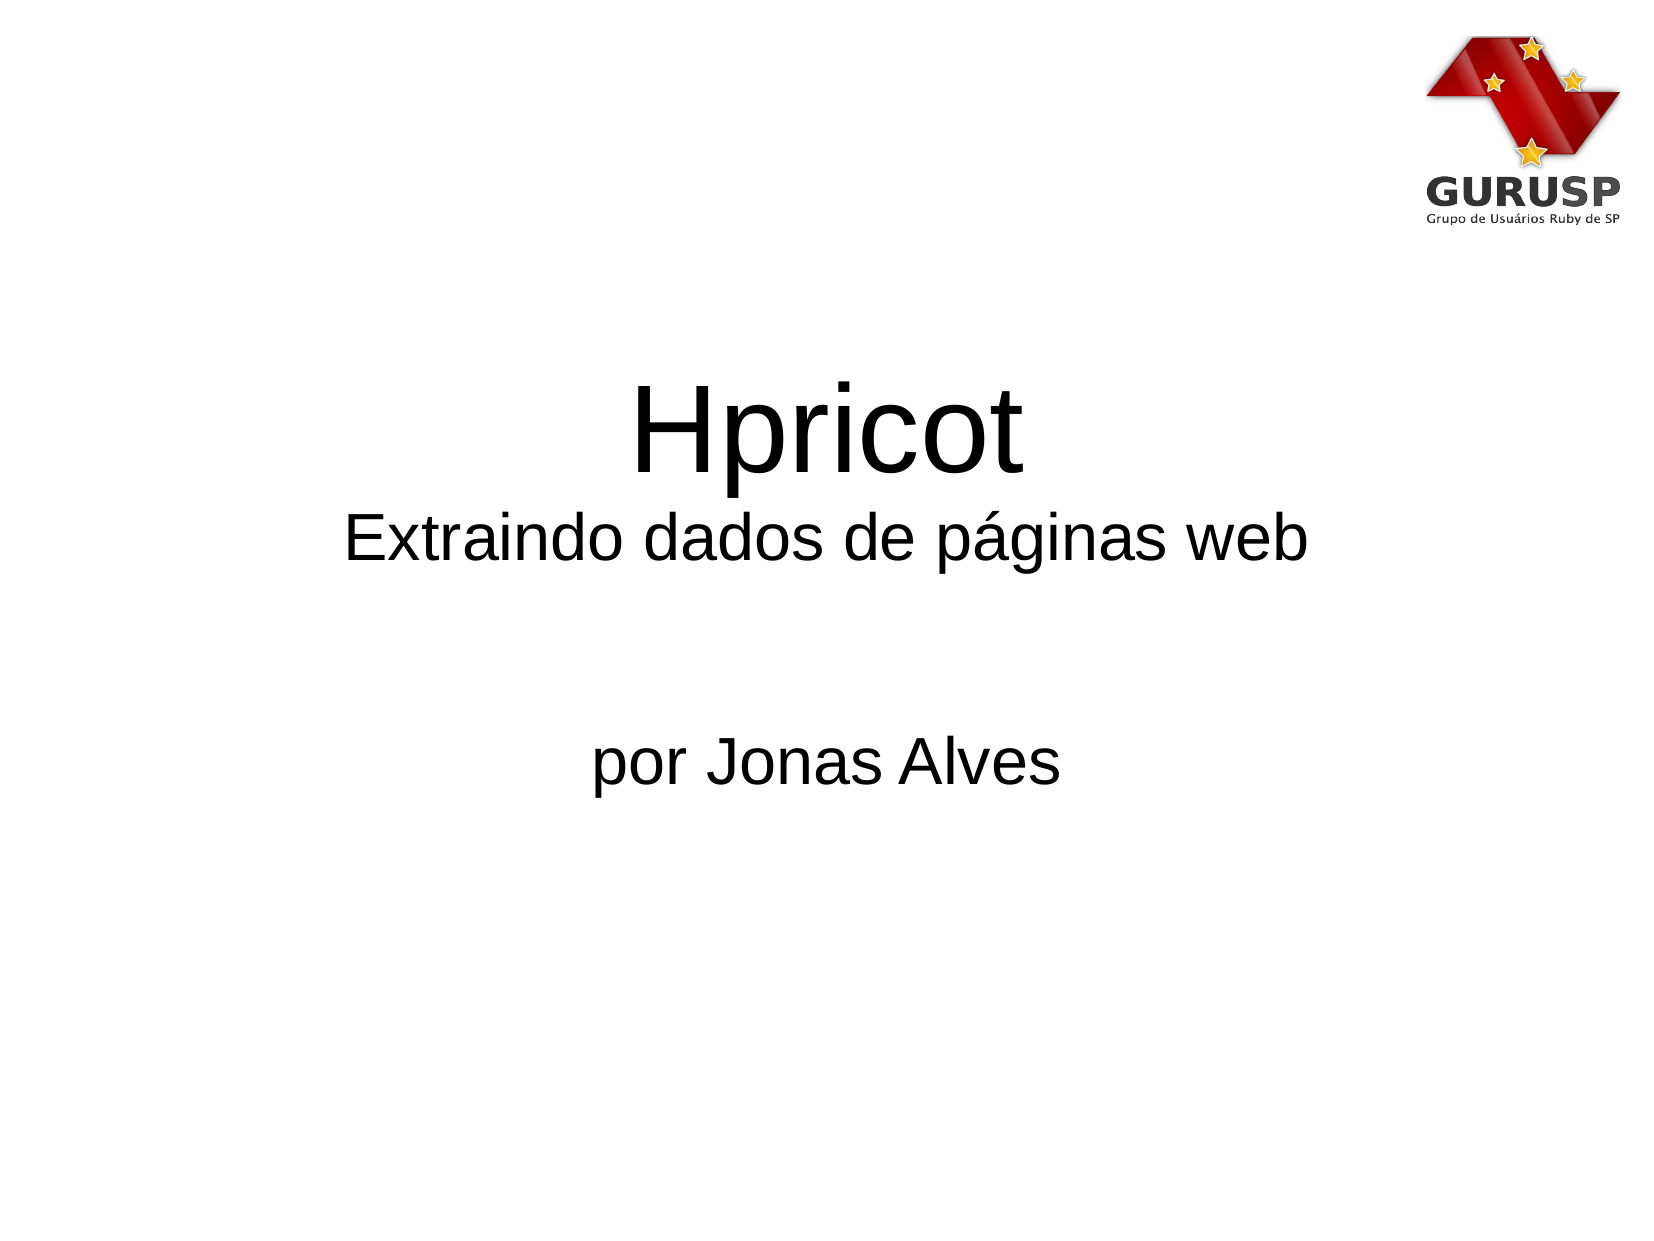

# Hpricot
Extraindo dados de páginas web
por Jonas Alves